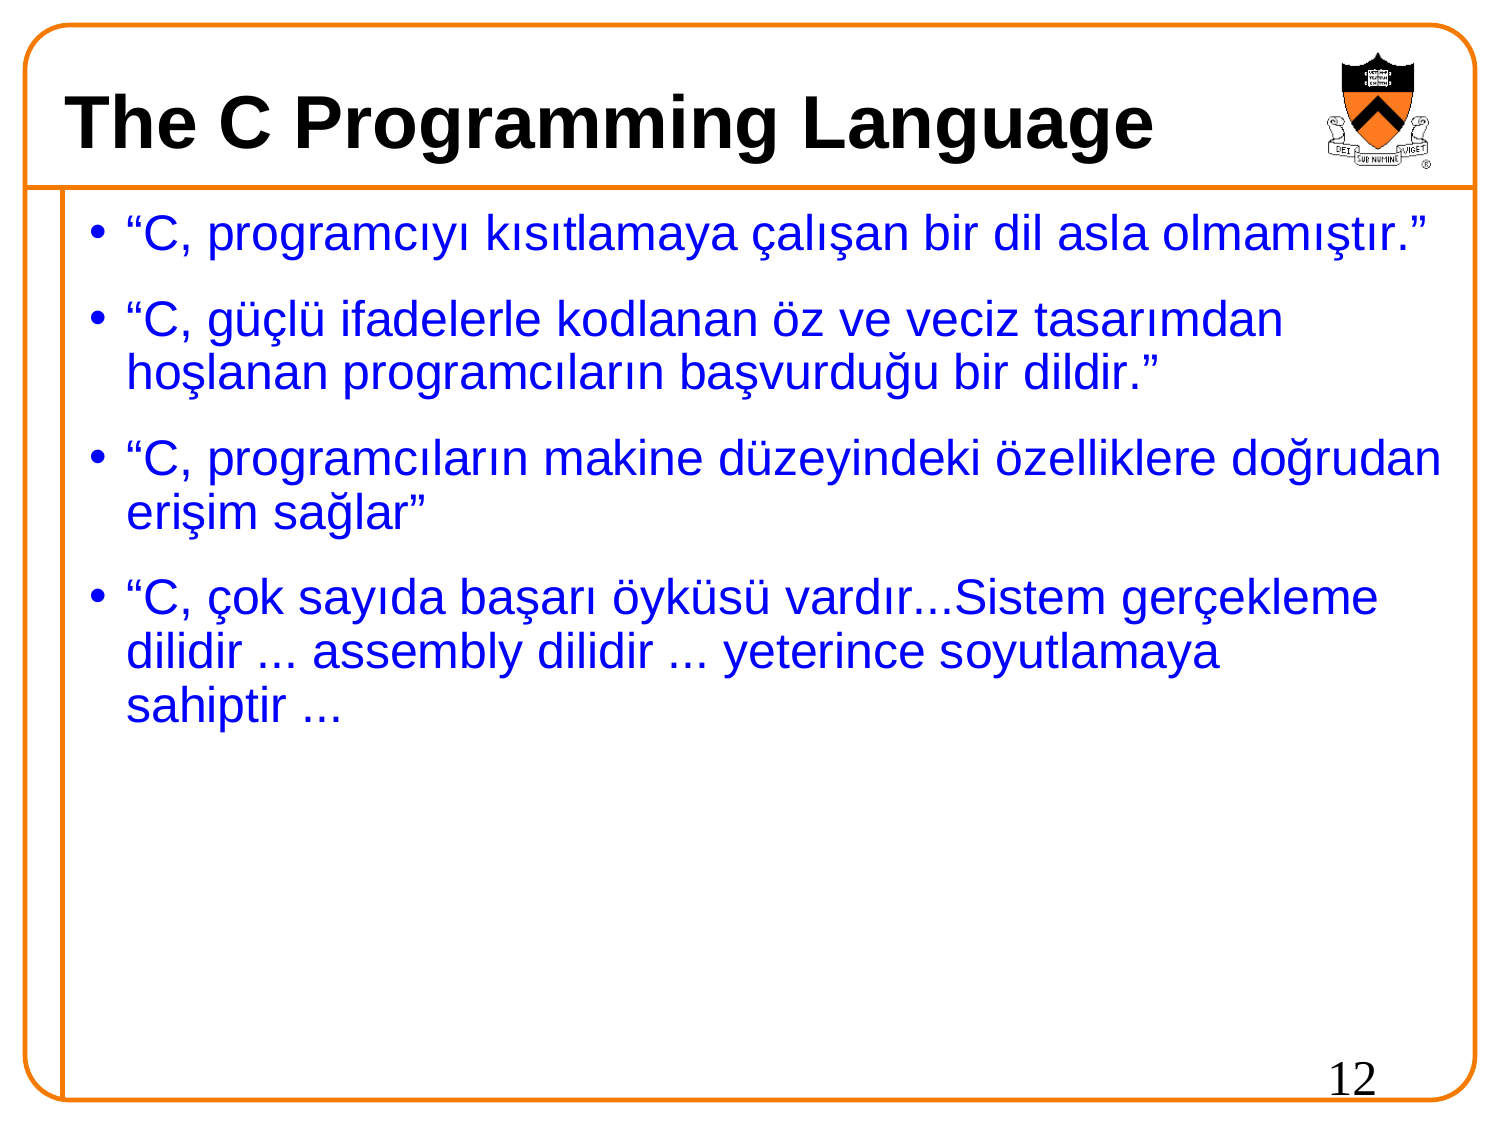

# The C Programming Language
“C, programcıyı kısıtlamaya çalışan bir dil asla olmamıştır.”
“C, güçlü ifadelerle kodlanan öz ve veciz tasarımdan hoşlanan programcıların başvurduğu bir dildir.”
“C, programcıların makine düzeyindeki özelliklere doğrudan erişim sağlar”
“C, çok sayıda başarı öyküsü vardır...Sistem gerçekleme dilidir ... assembly dilidir ... yeterince soyutlamaya sahiptir ...
12